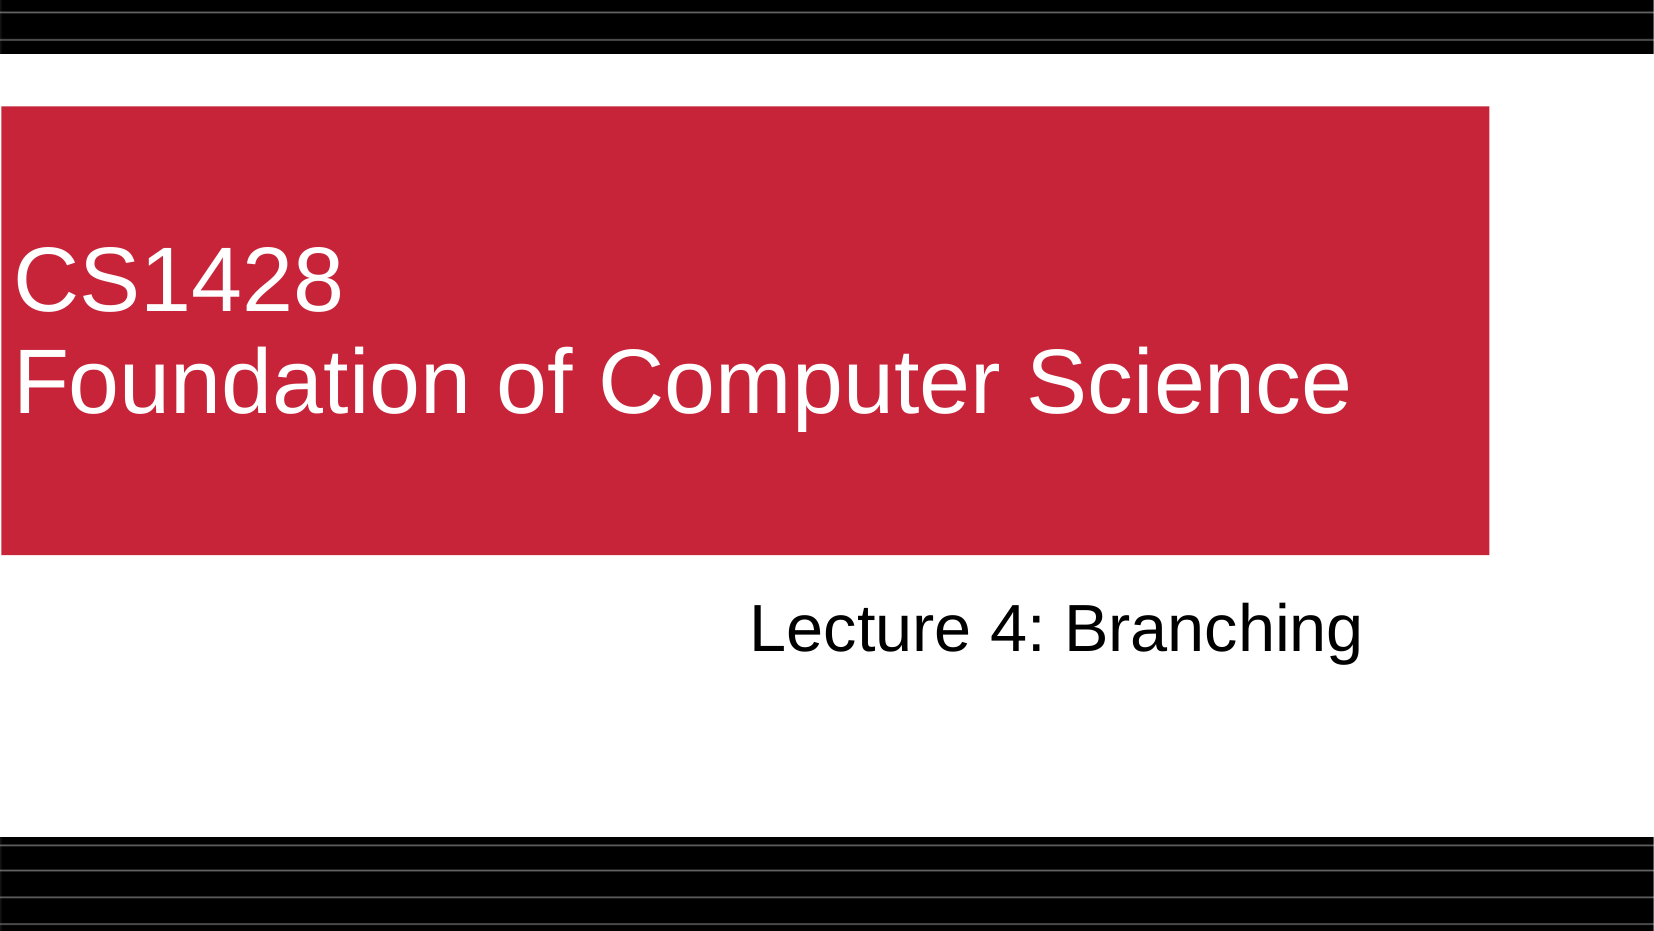

# CS1428 Foundation of Computer Science
Lecture 4: Branching